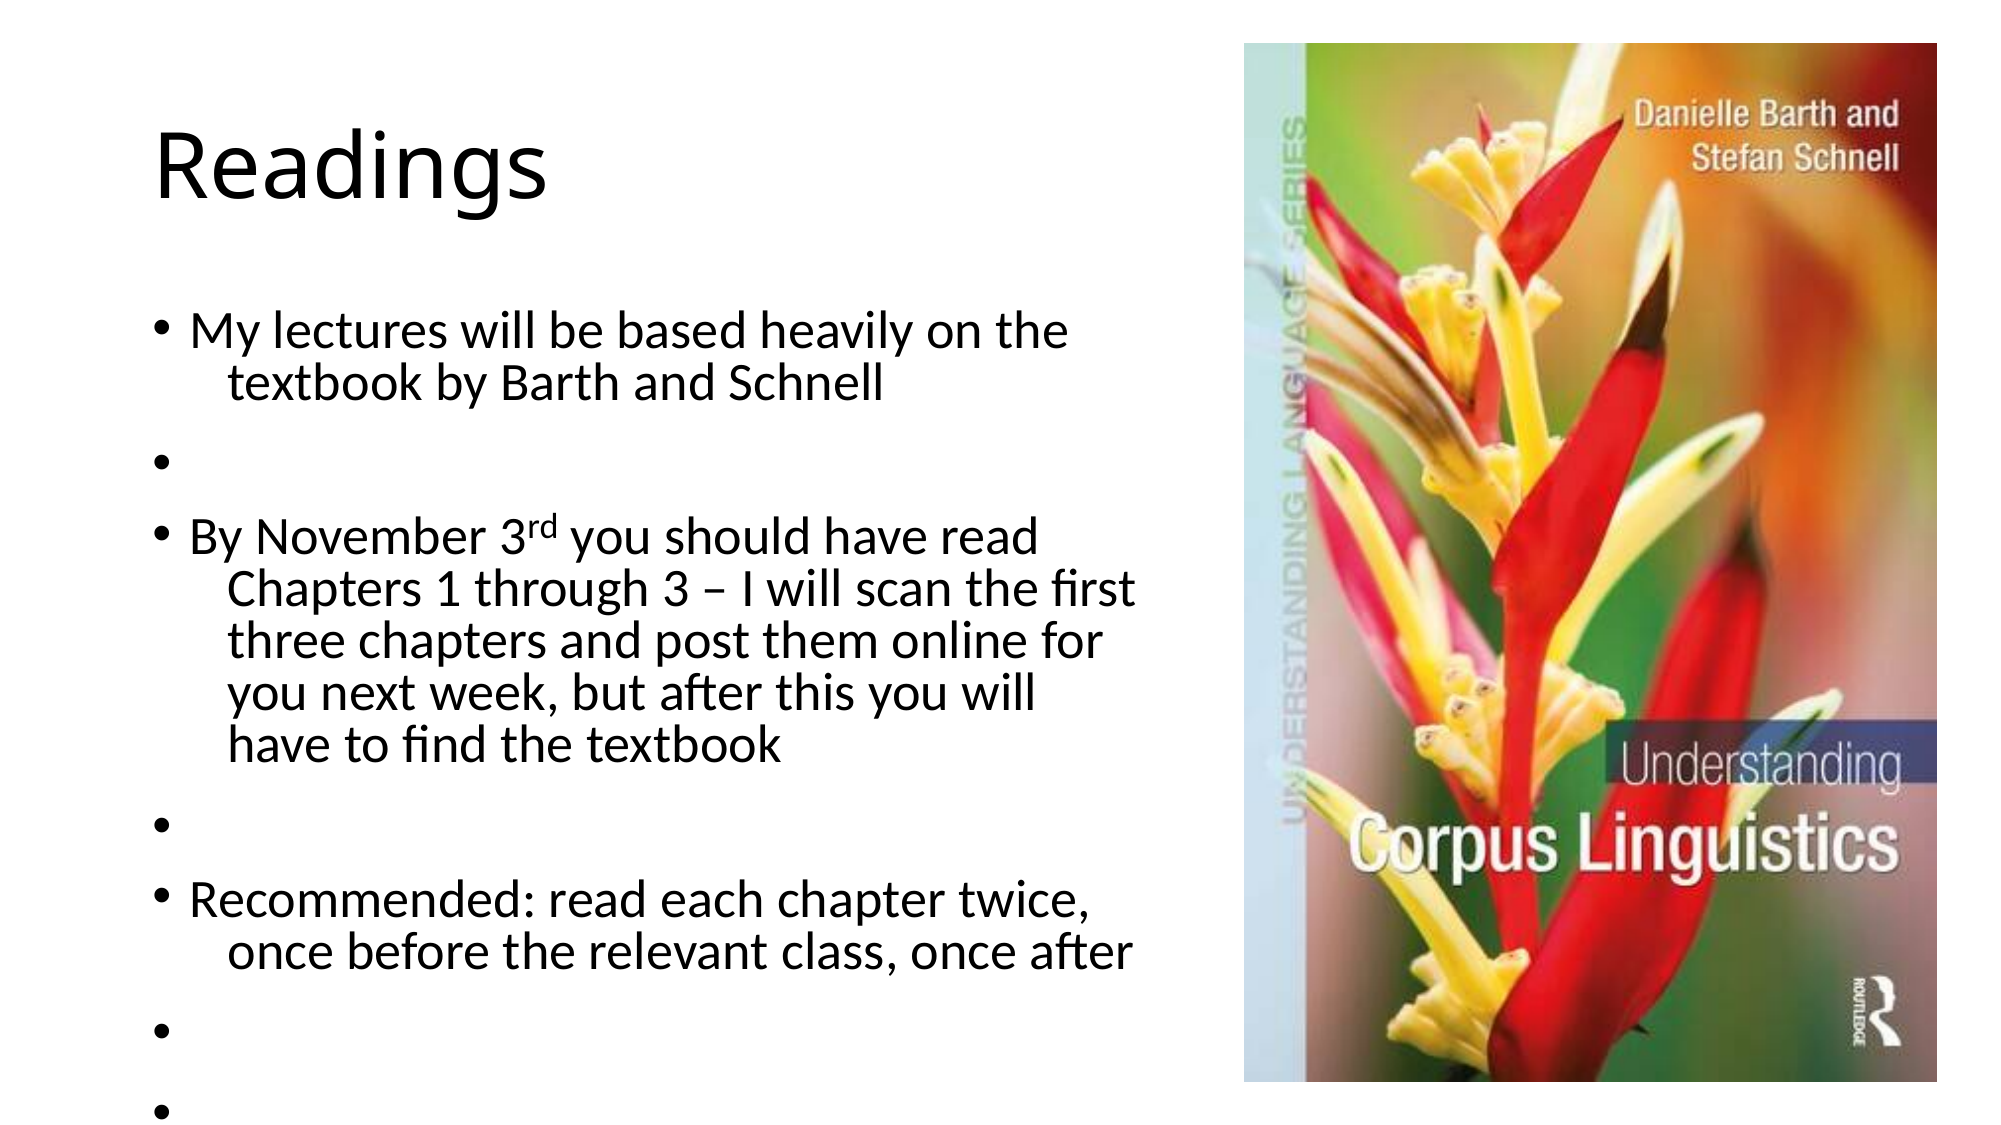

# Readings
My lectures will be based heavily on the textbook by Barth and Schnell
By November 3rd you should have read Chapters 1 through 3 – I will scan the first three chapters and post them online for you next week, but after this you will have to find the textbook
Recommended: read each chapter twice, once before the relevant class, once after